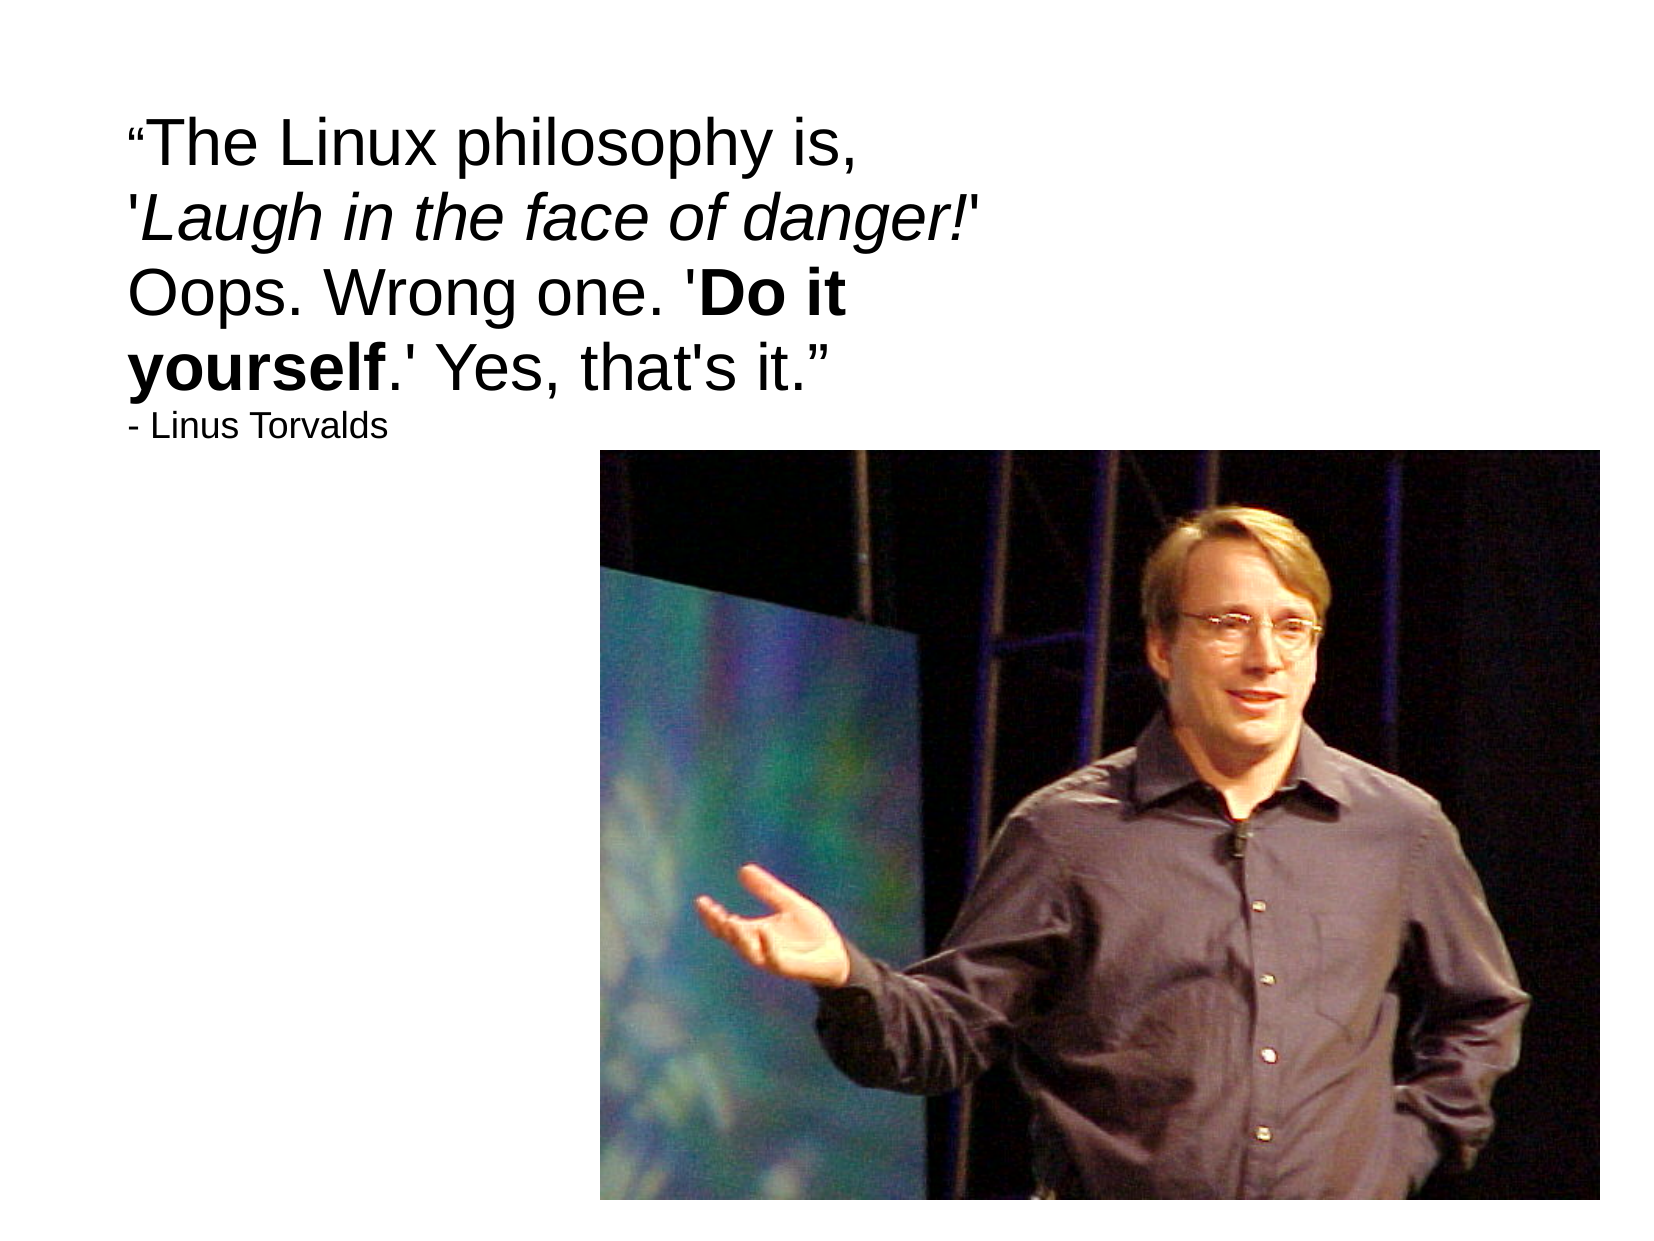

“The Linux philosophy is, 'Laugh in the face of danger!' Oops. Wrong one. 'Do it yourself.' Yes, that's it.”
- Linus Torvalds